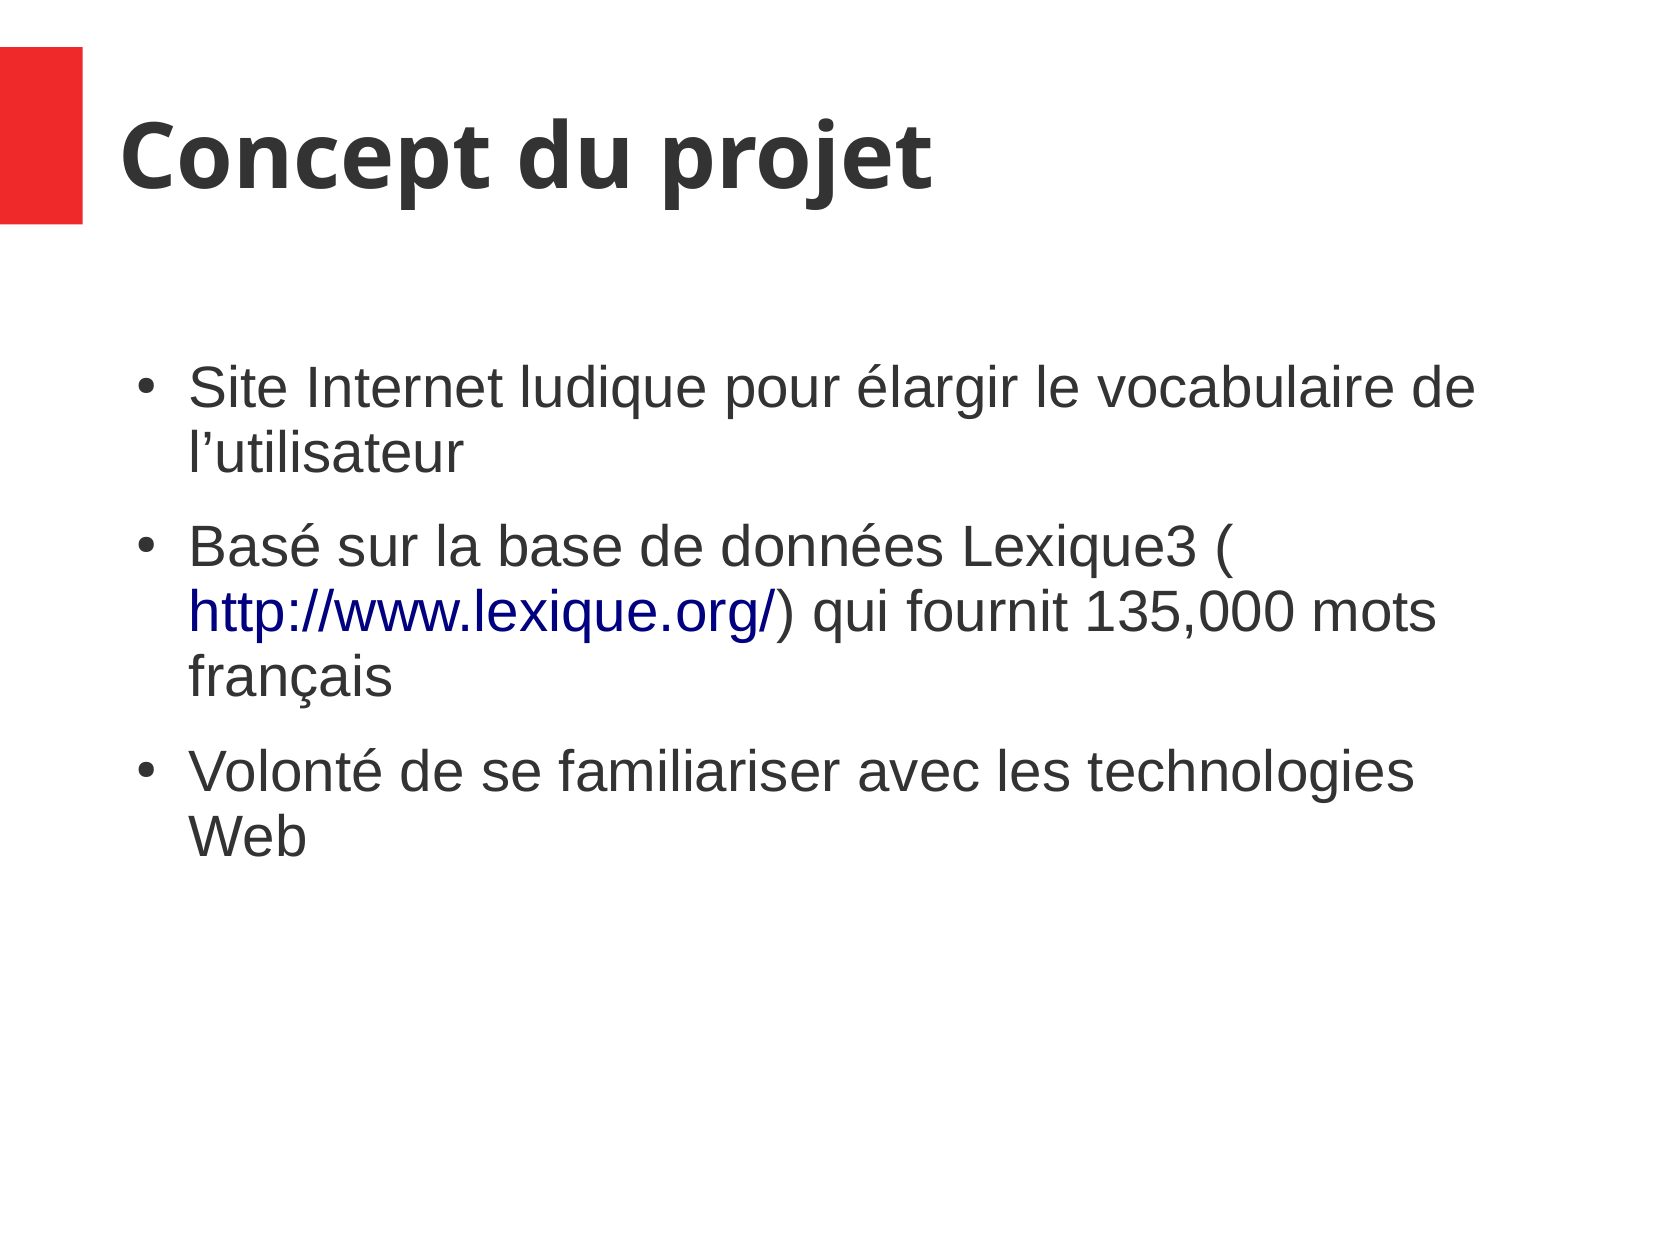

# Concept du projet
Site Internet ludique pour élargir le vocabulaire de l’utilisateur
Basé sur la base de données Lexique3 (http://www.lexique.org/) qui fournit 135,000 mots français
Volonté de se familiariser avec les technologies Web